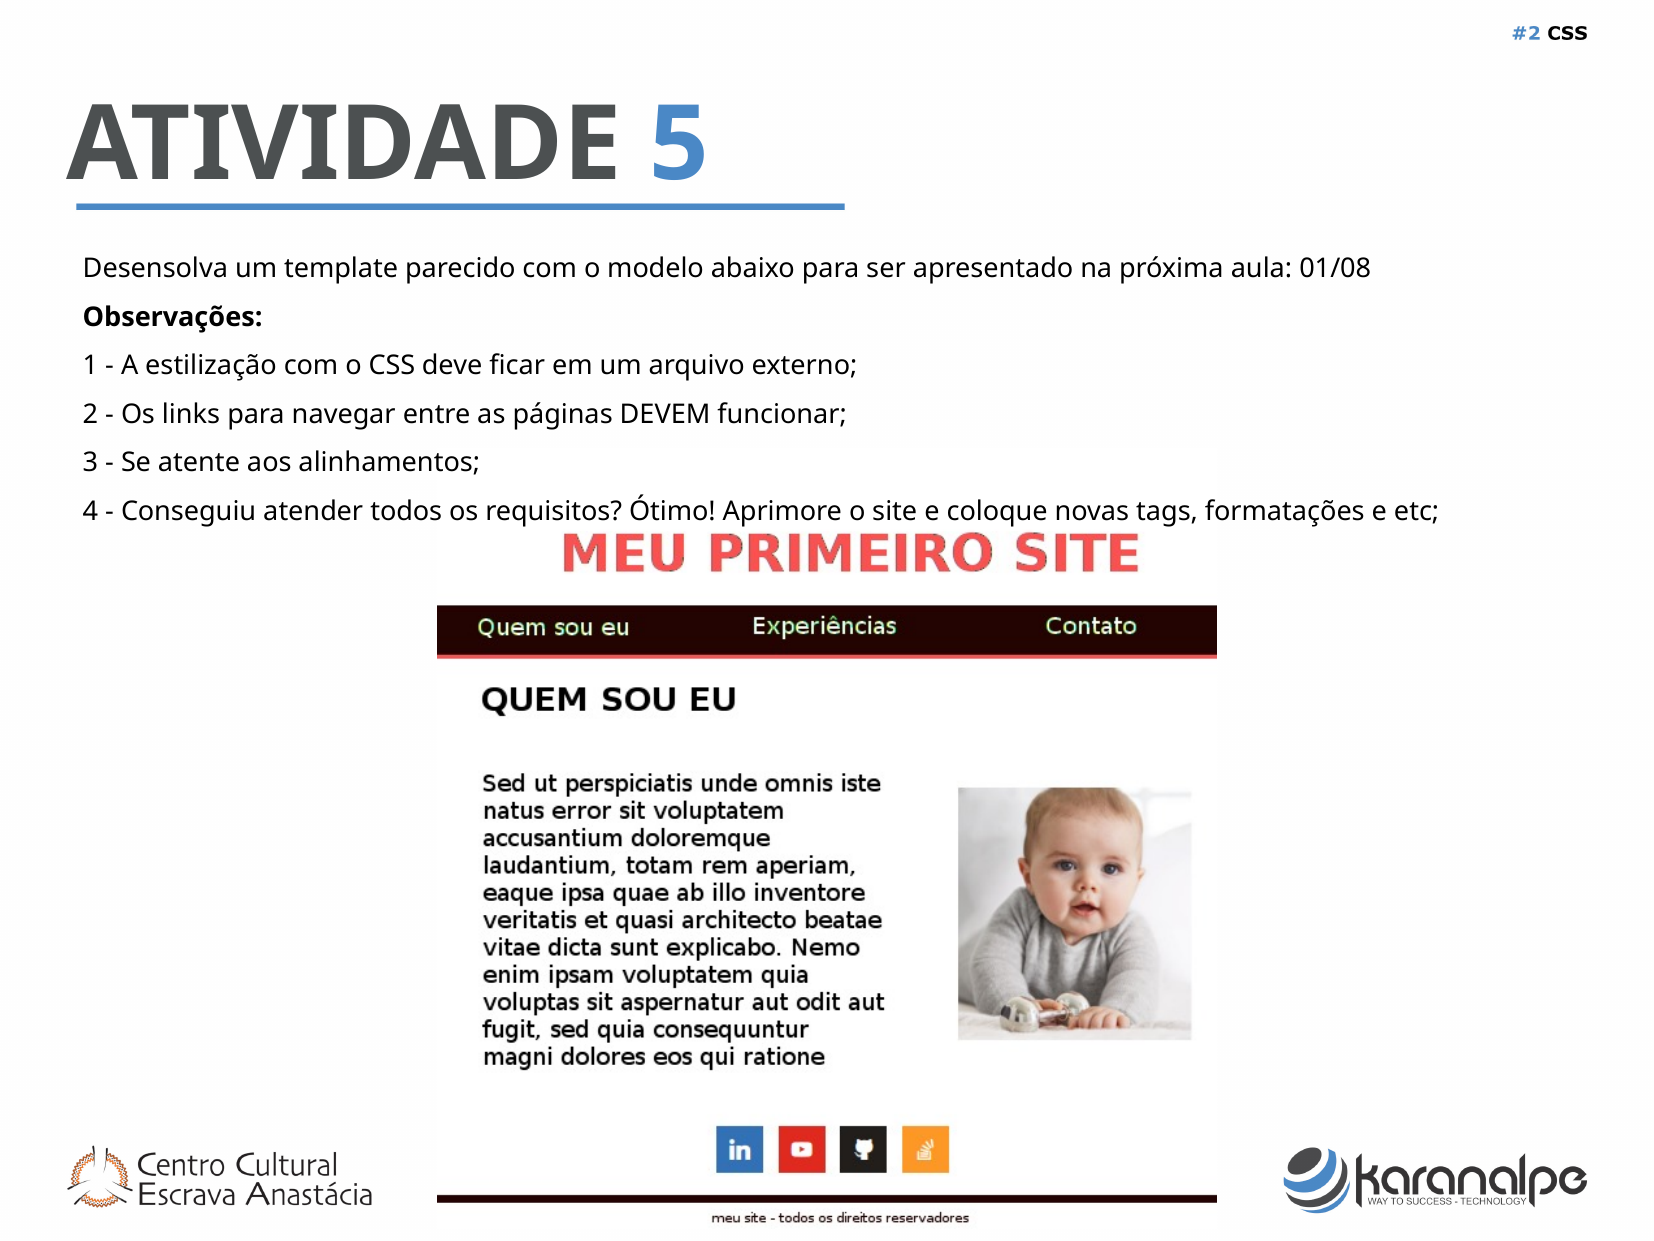

ATIVIDADE 5
# Desensolva um template parecido com o modelo abaixo para ser apresentado na próxima aula: 01/08
Observações:
1 - A estilização com o CSS deve ficar em um arquivo externo;
2 - Os links para navegar entre as páginas DEVEM funcionar;
3 - Se atente aos alinhamentos;
4 - Conseguiu atender todos os requisitos? Ótimo! Aprimore o site e coloque novas tags, formatações e etc;